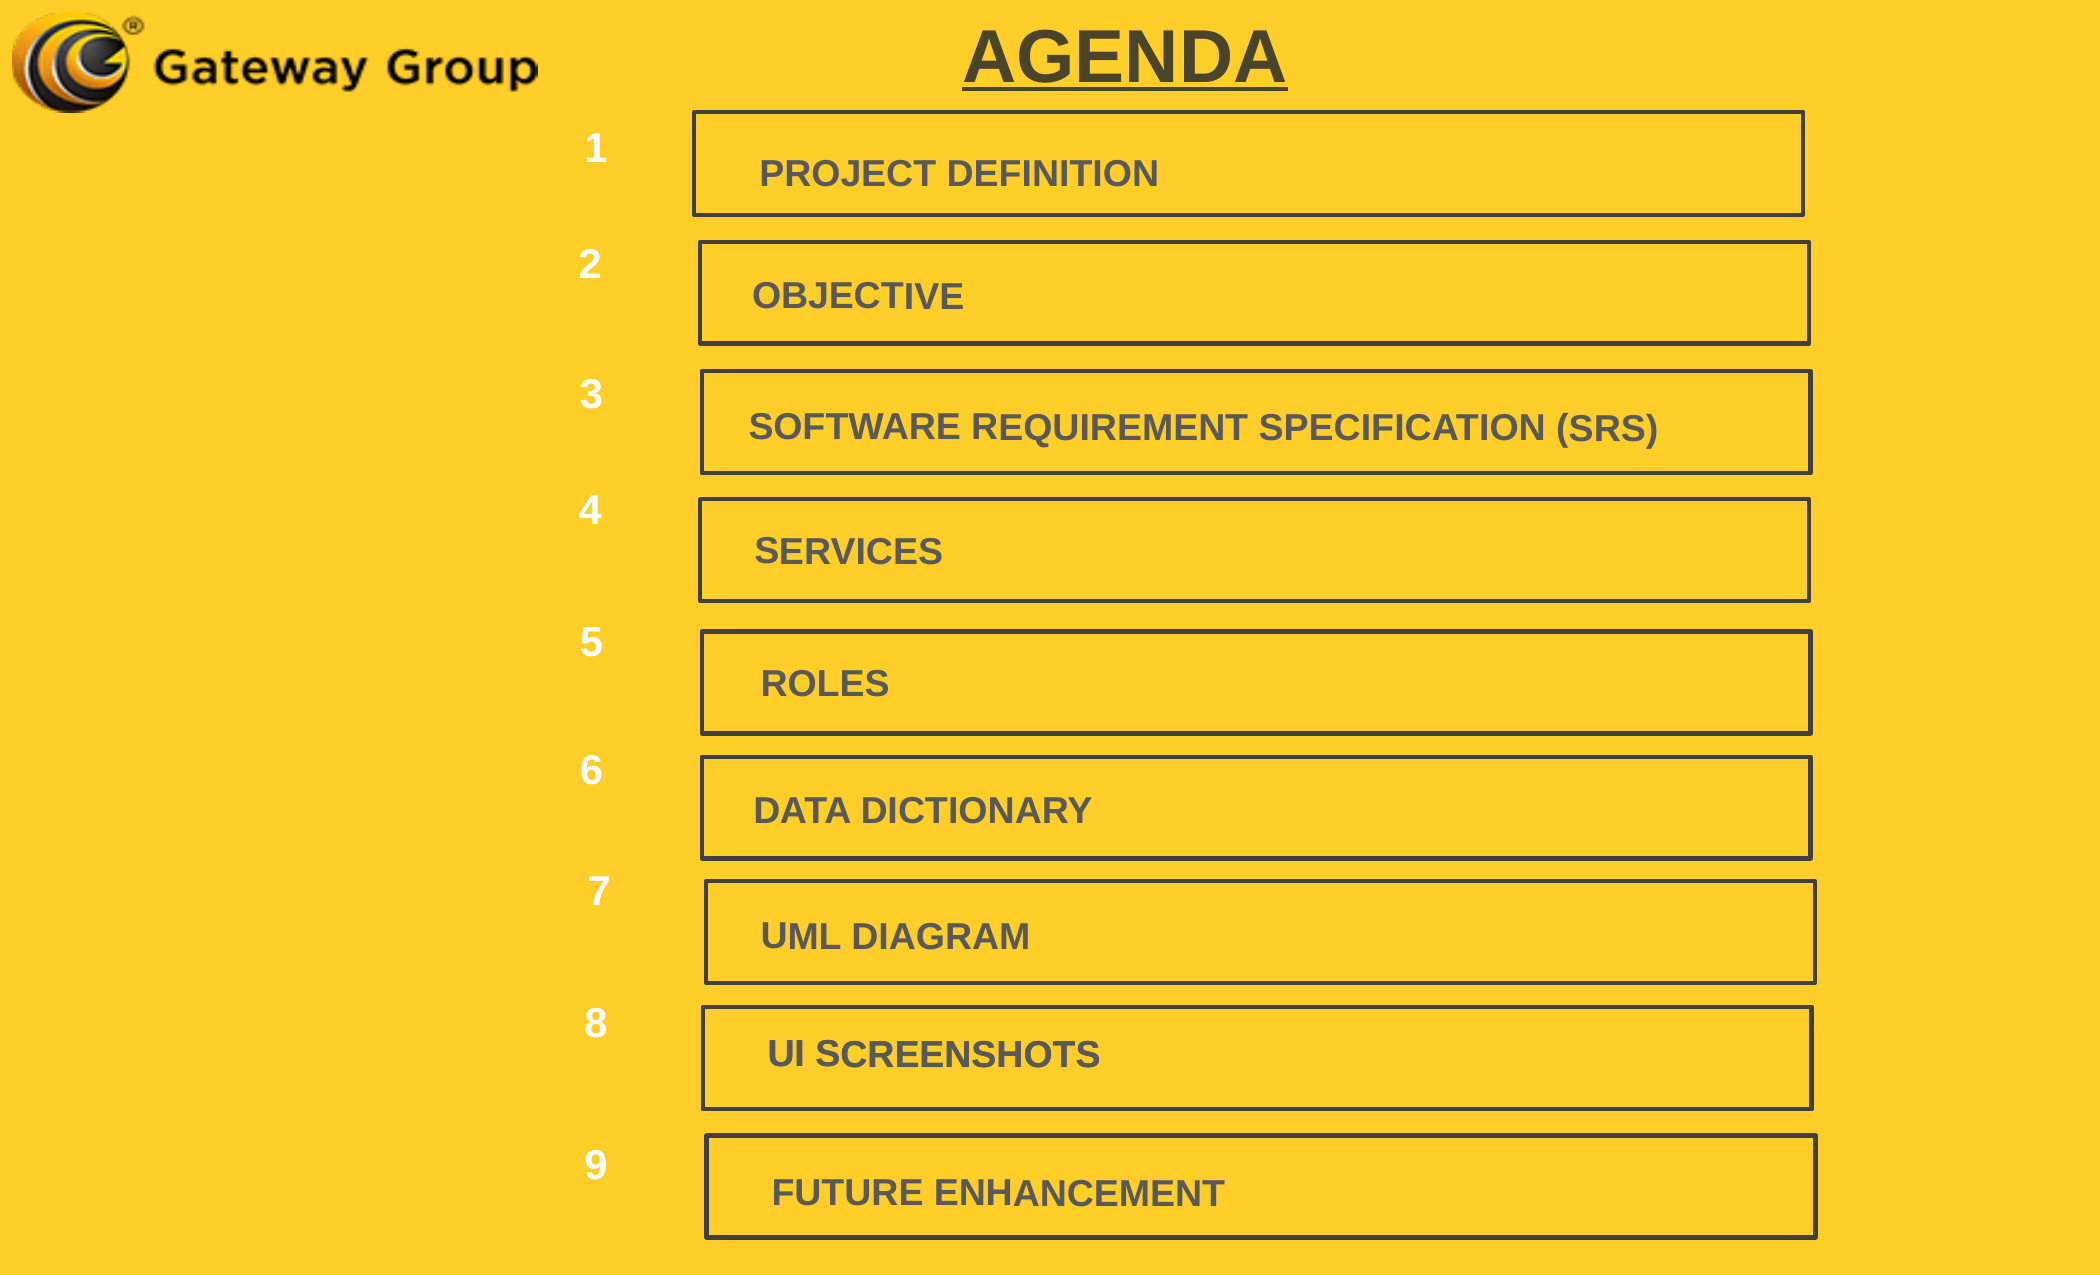

AGENDA
1
PROJECT DEFINITION
2
OBJECTIVE
3
SOFTWARE REQUIREMENT SPECIFICATION (SRS)
4
SERVICES
5
ROLES
DATA DICTIONARY
UML DIAGRAM
6
7
8
UI SCREENSHOTS
UI SCREENSHOTS
9
FUTURE ENHANCEMENT